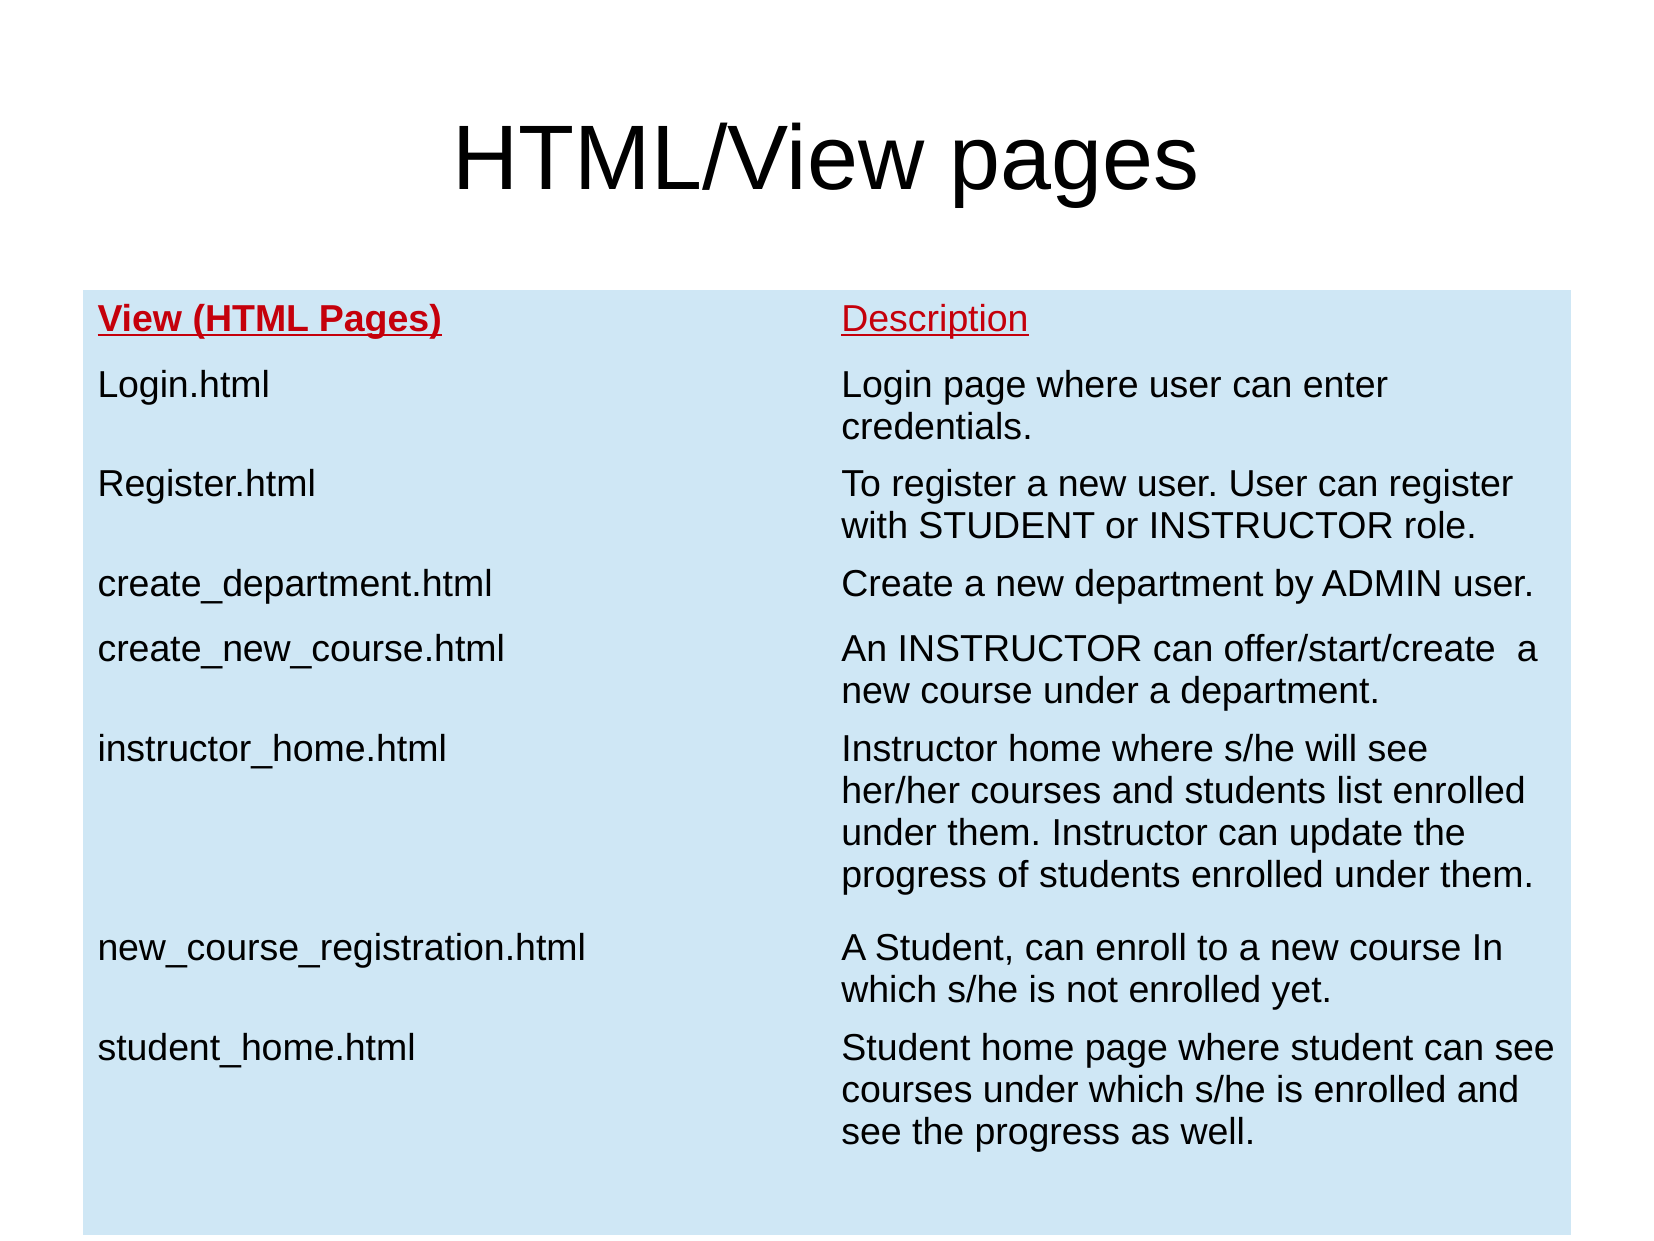

# HTML/View pages
| View (HTML Pages) | Description |
| --- | --- |
| Login.html | Login page where user can enter credentials. |
| Register.html | To register a new user. User can register with STUDENT or INSTRUCTOR role. |
| create\_department.html | Create a new department by ADMIN user. |
| create\_new\_course.html | An INSTRUCTOR can offer/start/create a new course under a department. |
| instructor\_home.html | Instructor home where s/he will see her/her courses and students list enrolled under them. Instructor can update the progress of students enrolled under them. |
| new\_course\_registration.html | A Student, can enroll to a new course In which s/he is not enrolled yet. |
| student\_home.html | Student home page where student can see courses under which s/he is enrolled and see the progress as well. |
| | |